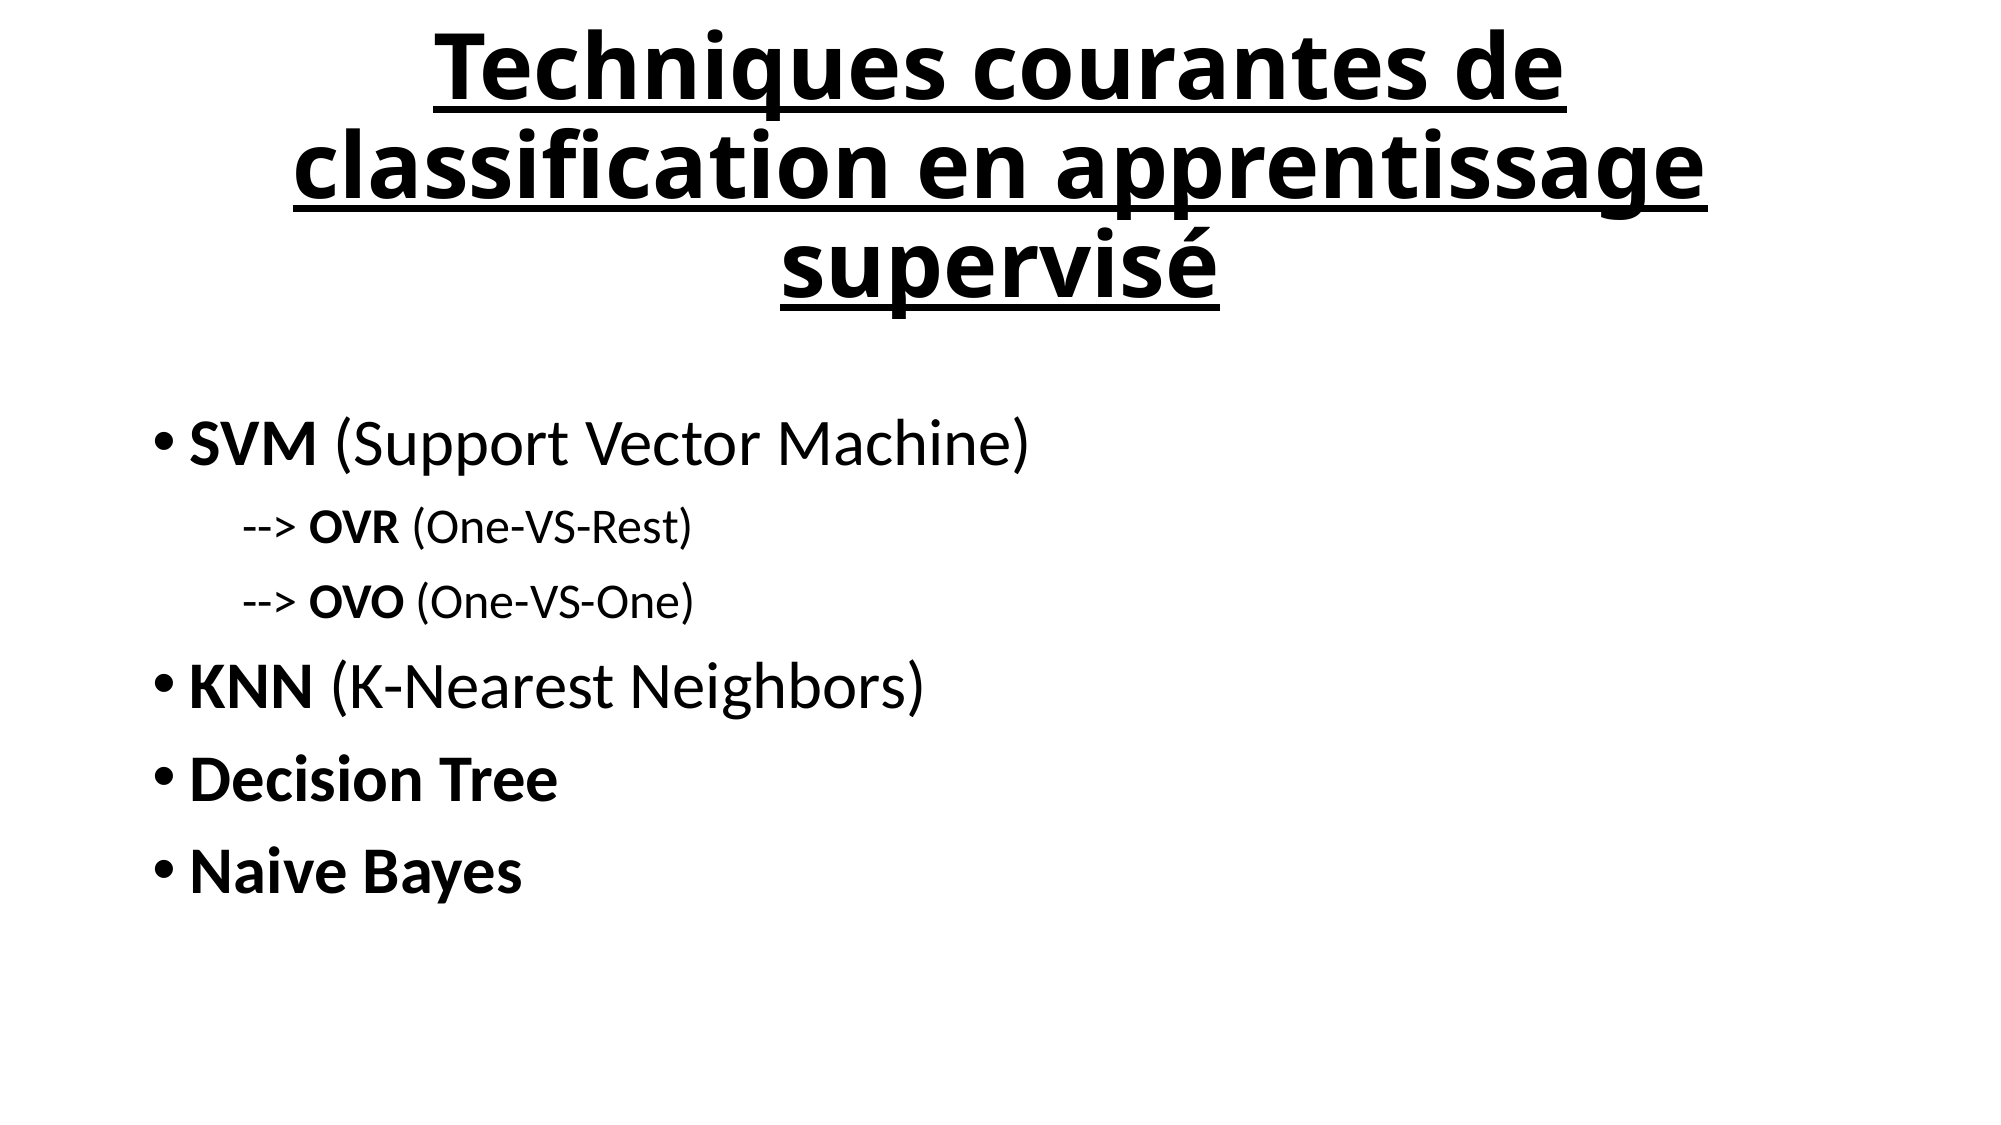

# Techniques courantes de classification en apprentissage supervisé
SVM (Support Vector Machine)
        --> OVR (One-VS-Rest)
        --> OVO (One-VS-One)
KNN (K-Nearest Neighbors)
Decision Tree
Naive Bayes